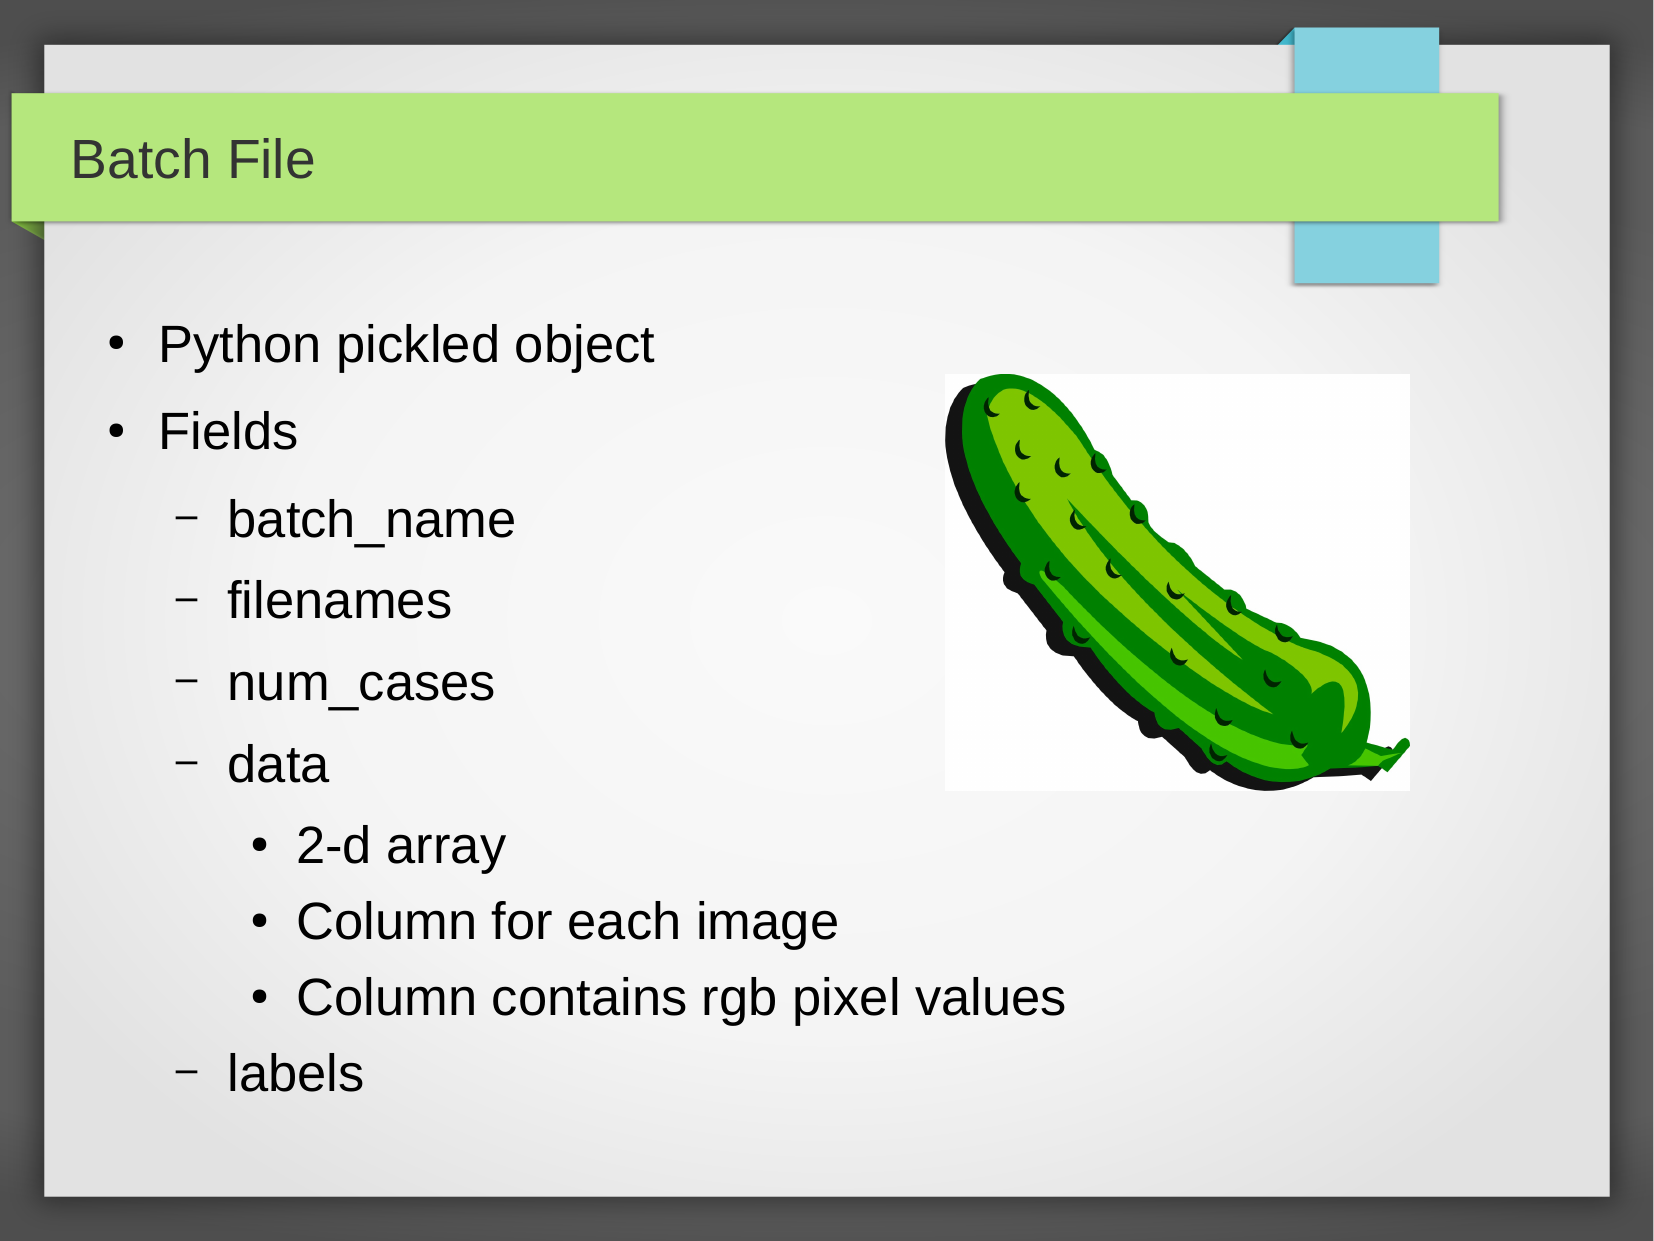

# Batch File
Python pickled object
Fields
batch_name
filenames
num_cases
data
2-d array
Column for each image
Column contains rgb pixel values
labels